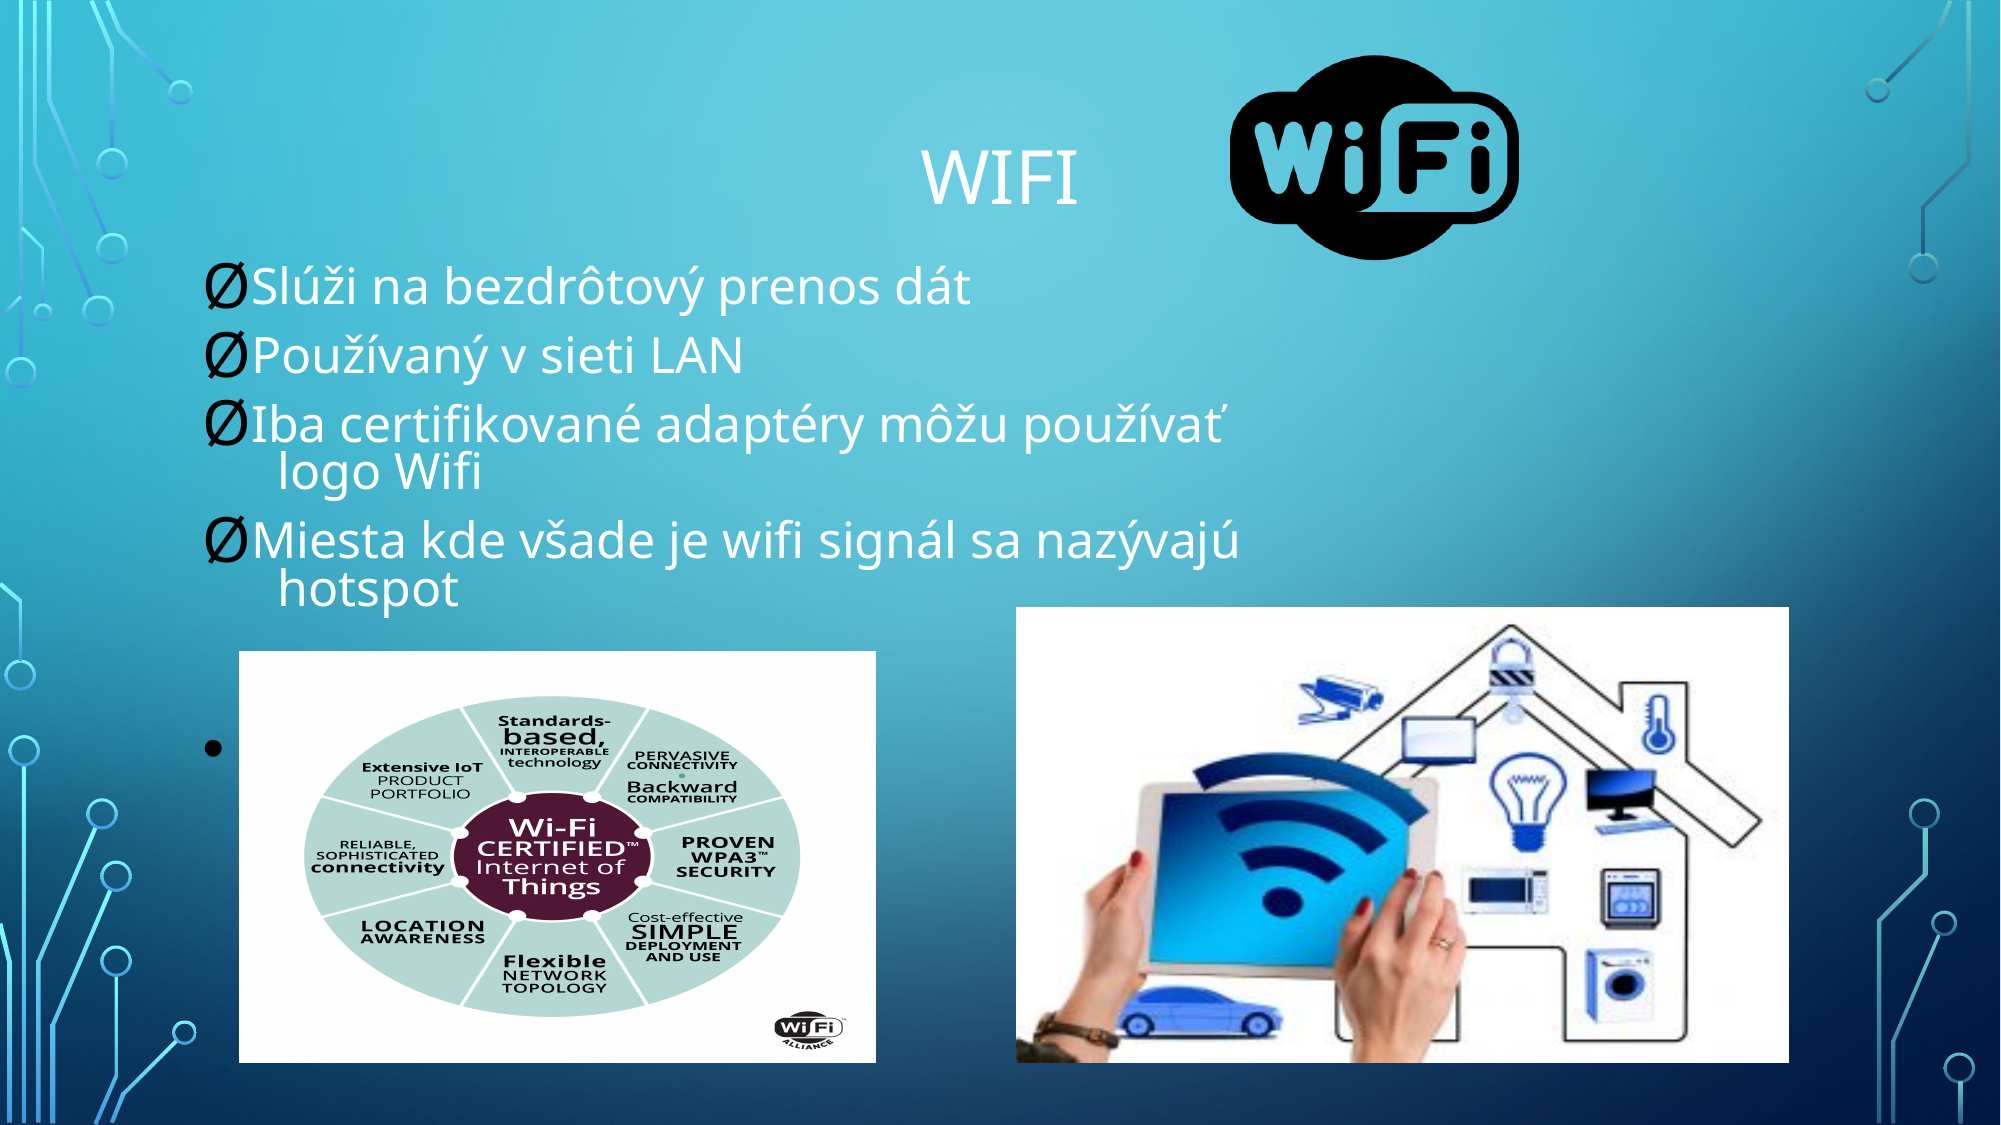

# Wifi
Slúži na bezdrôtový prenos dát
Používaný v sieti LAN
Iba certifikované adaptéry môžu používať logo Wifi
Miesta kde všade je wifi signál sa nazývajú hotspot